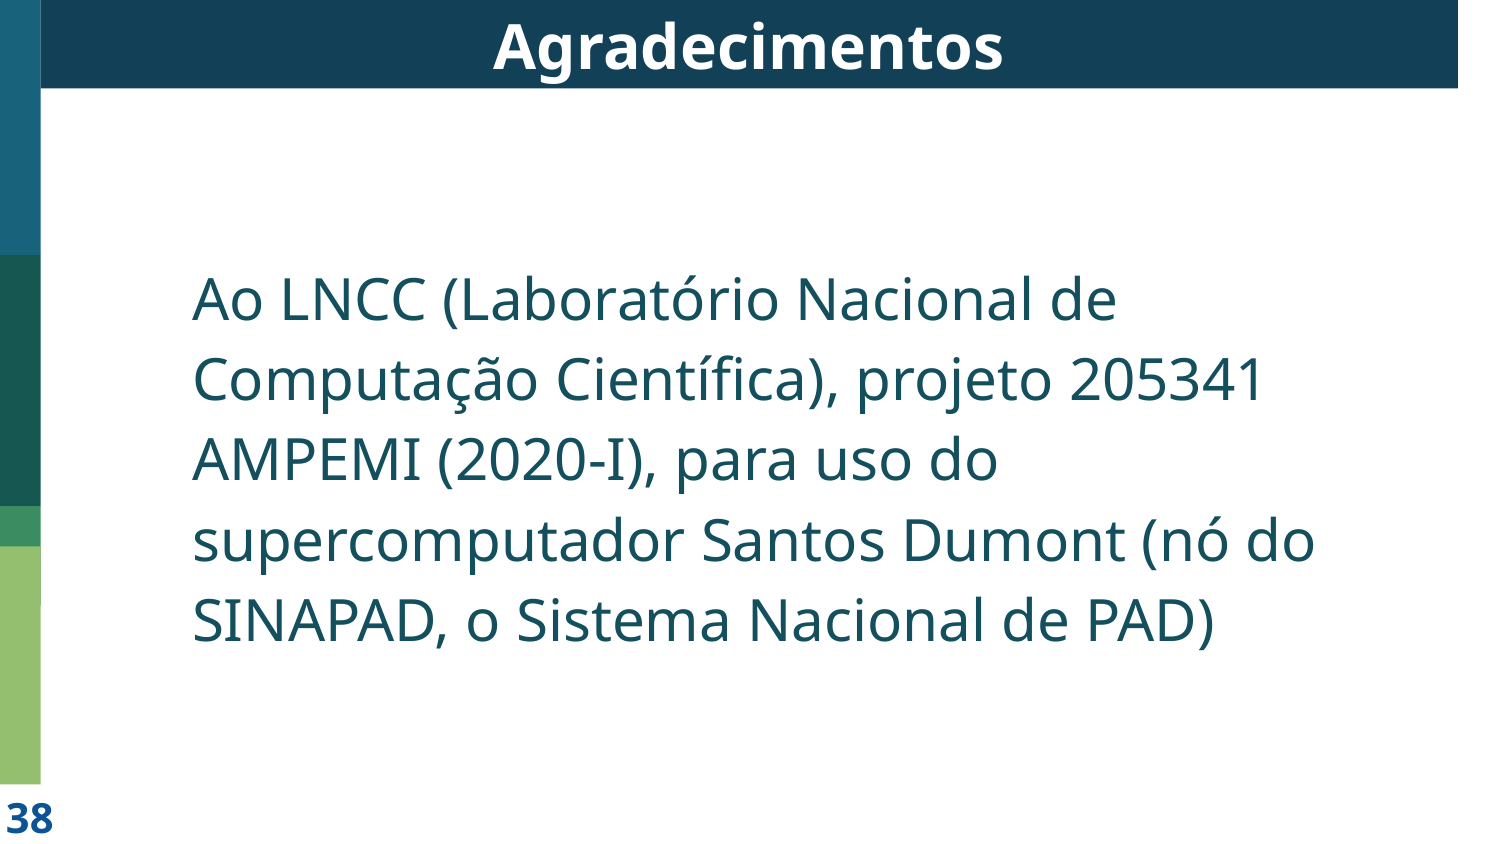

# Agradecimentos
Ao LNCC (Laboratório Nacional de Computação Científica), projeto 205341 AMPEMI (2020-I), para uso do supercomputador Santos Dumont (nó do SINAPAD, o Sistema Nacional de PAD)